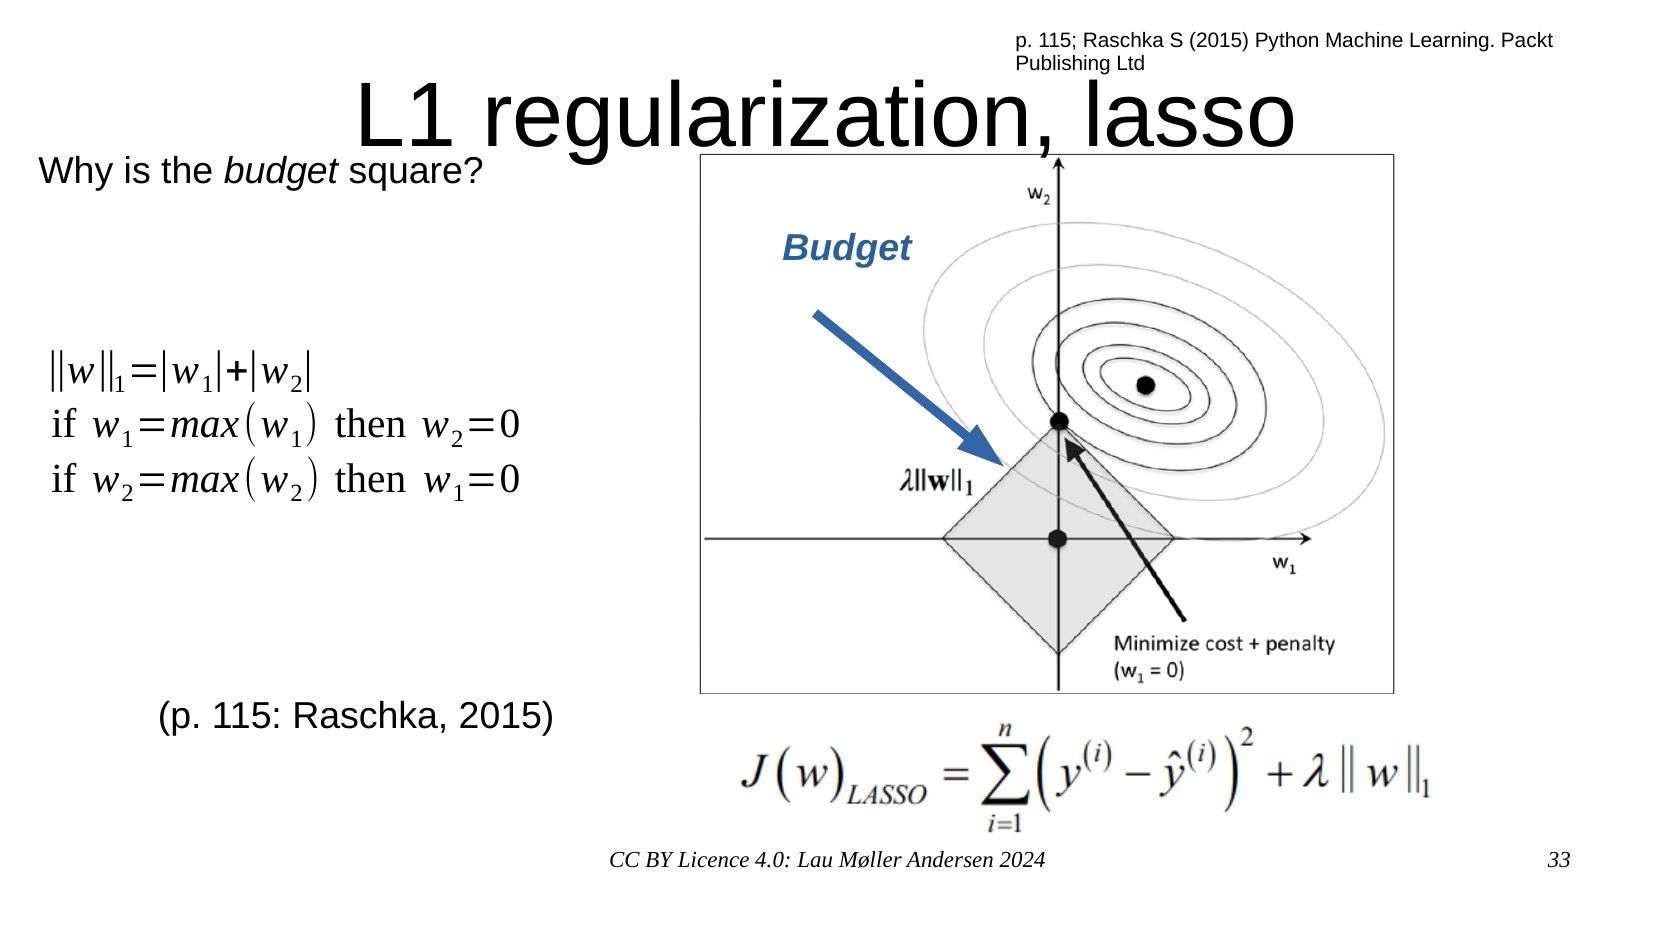

p. 115; Raschka S (2015) Python Machine Learning. Packt Publishing Ltd
# L1 regularization, lasso
Why is the budget square?
Budget
(p. 115: Raschka, 2015)
CC BY Licence 4.0: Lau Møller Andersen 2024
33